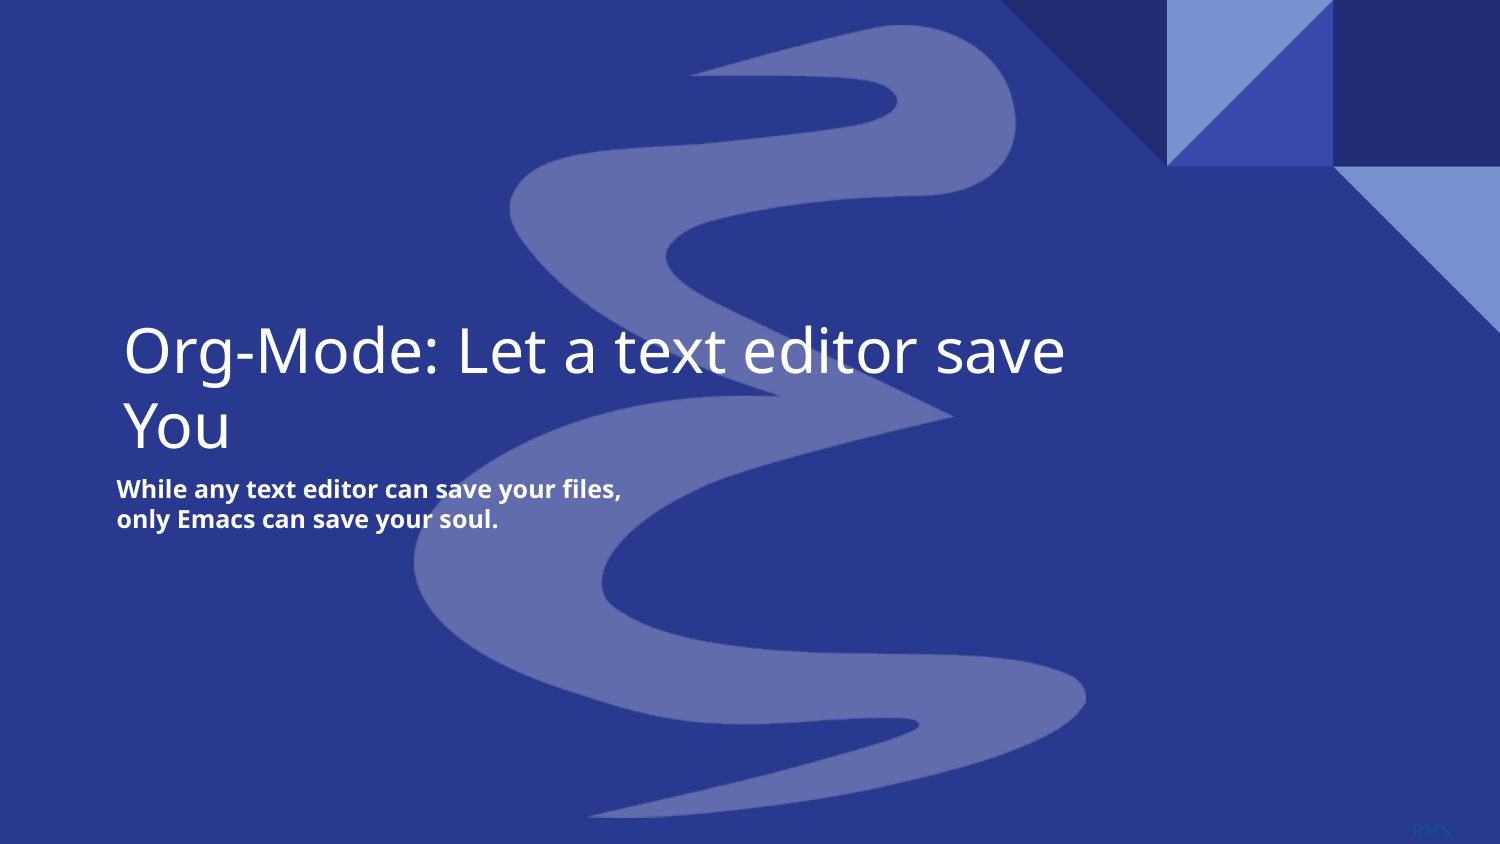

# Org-Mode: Let a text editor save You
While any text editor can save your files,
only Emacs can save your soul.
RMS <3